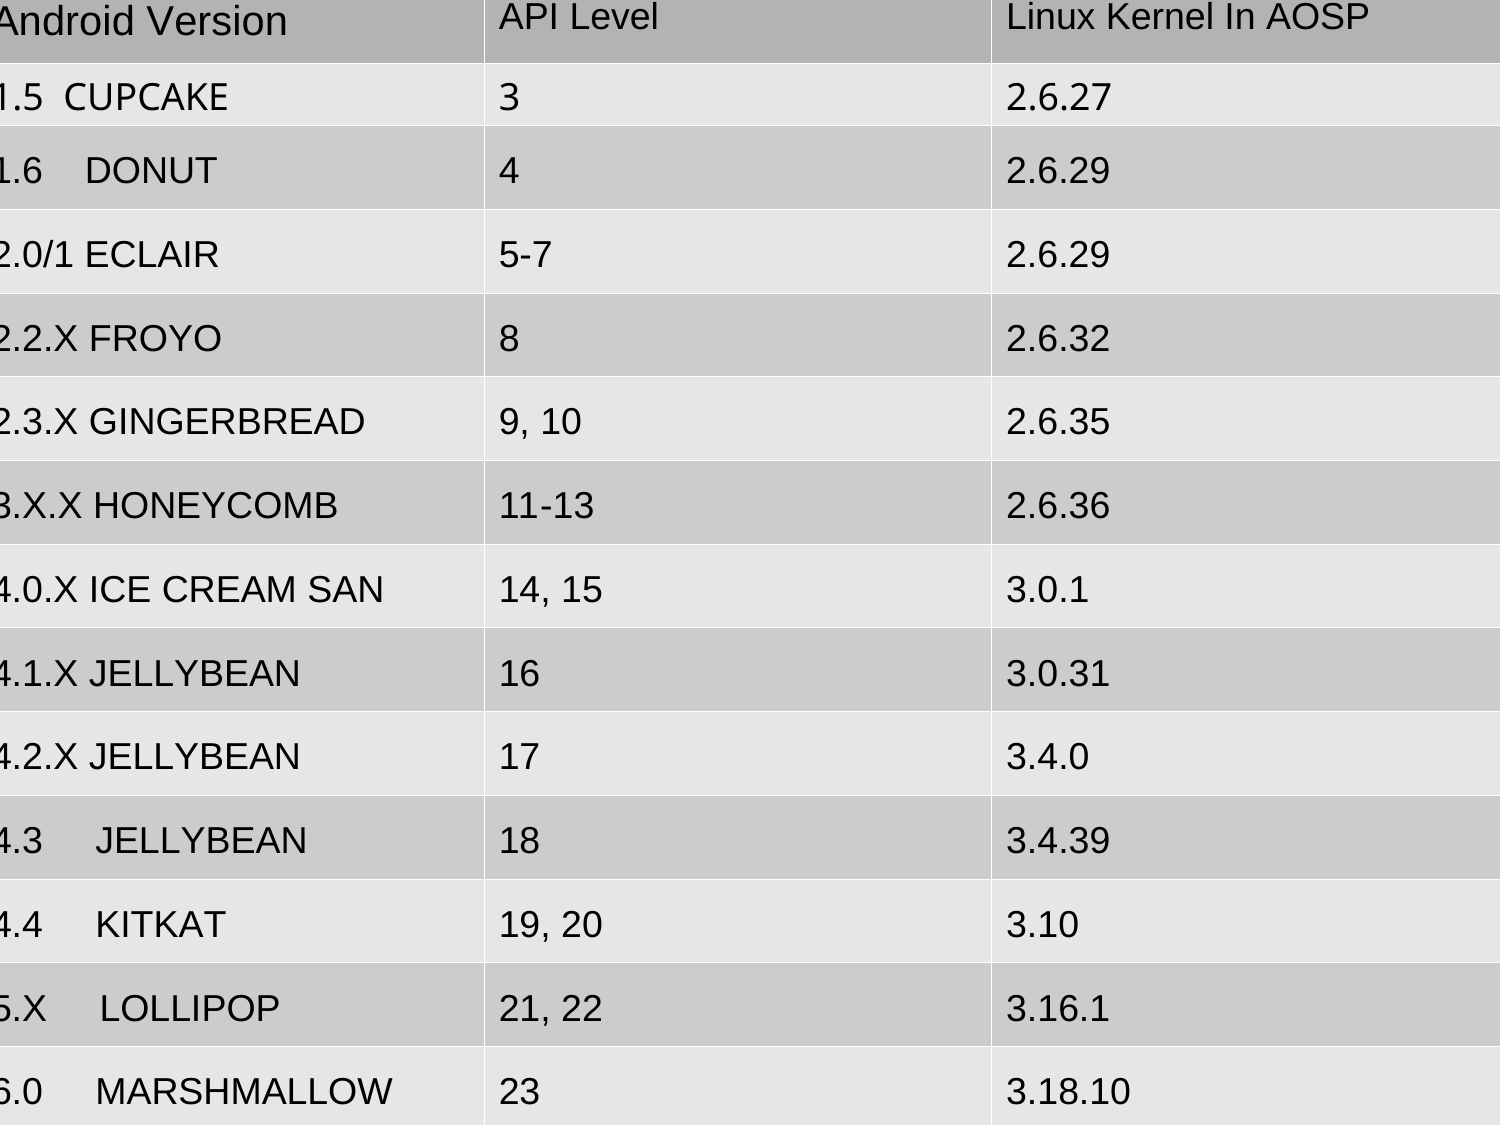

| Android Version | API Level | Linux Kernel In AOSP |
| --- | --- | --- |
| 1.5 CUPCAKE | 3 | 2.6.27 |
| 1.6 DONUT | 4 | 2.6.29 |
| 2.0/1 ECLAIR | 5-7 | 2.6.29 |
| 2.2.X FROYO | 8 | 2.6.32 |
| 2.3.X GINGERBREAD | 9, 10 | 2.6.35 |
| 3.X.X HONEYCOMB | 11-13 | 2.6.36 |
| 4.0.X ICE CREAM SAN | 14, 15 | 3.0.1 |
| 4.1.X JELLYBEAN | 16 | 3.0.31 |
| 4.2.X JELLYBEAN | 17 | 3.4.0 |
| 4.3 JELLYBEAN | 18 | 3.4.39 |
| 4.4 KITKAT | 19, 20 | 3.10 |
| 5.X LOLLIPOP | 21, 22 | 3.16.1 |
| 6.0 MARSHMALLOW | 23 | 3.18.10 |
# Linux Kernel